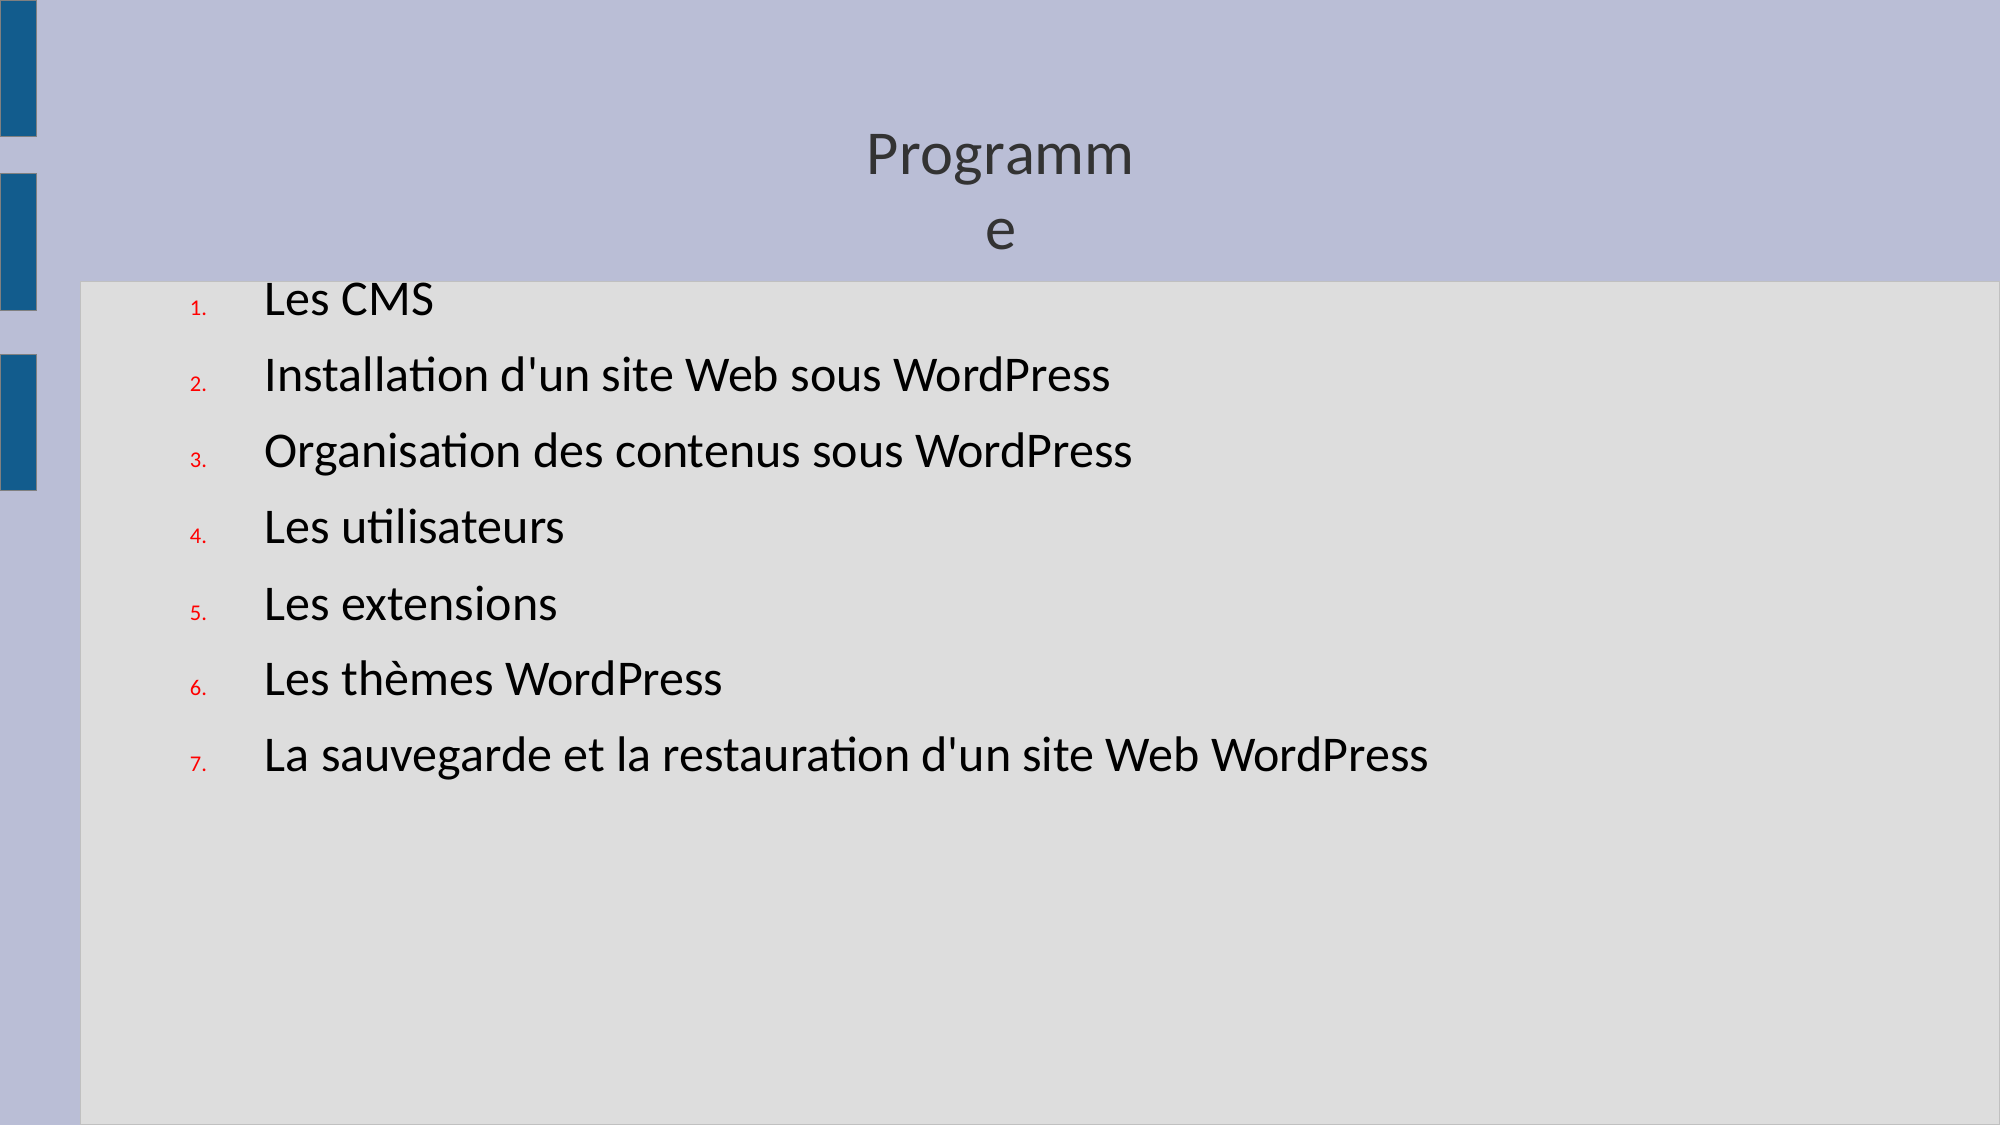

# Programme
Les CMS
Installation d'un site Web sous WordPress
Organisation des contenus sous WordPress
Les utilisateurs
Les extensions
Les thèmes WordPress
La sauvegarde et la restauration d'un site Web WordPress